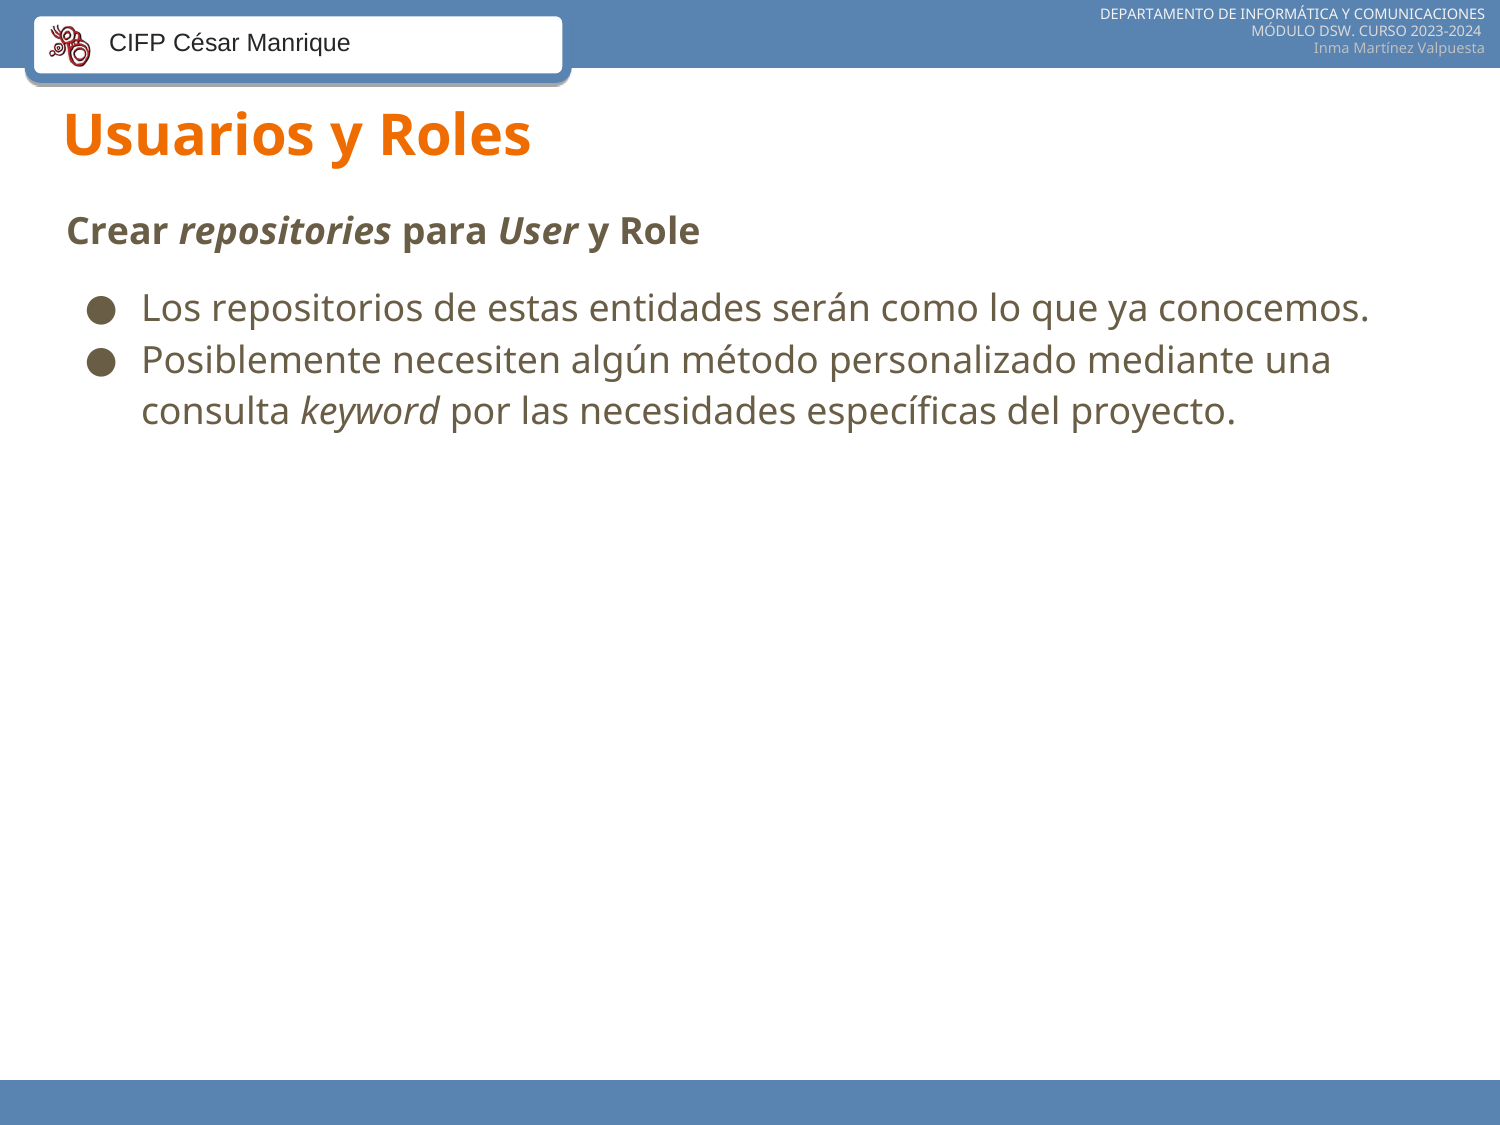

Usuarios y Roles
# Crear repositories para User y Role
Los repositorios de estas entidades serán como lo que ya conocemos.
Posiblemente necesiten algún método personalizado mediante una consulta keyword por las necesidades específicas del proyecto.